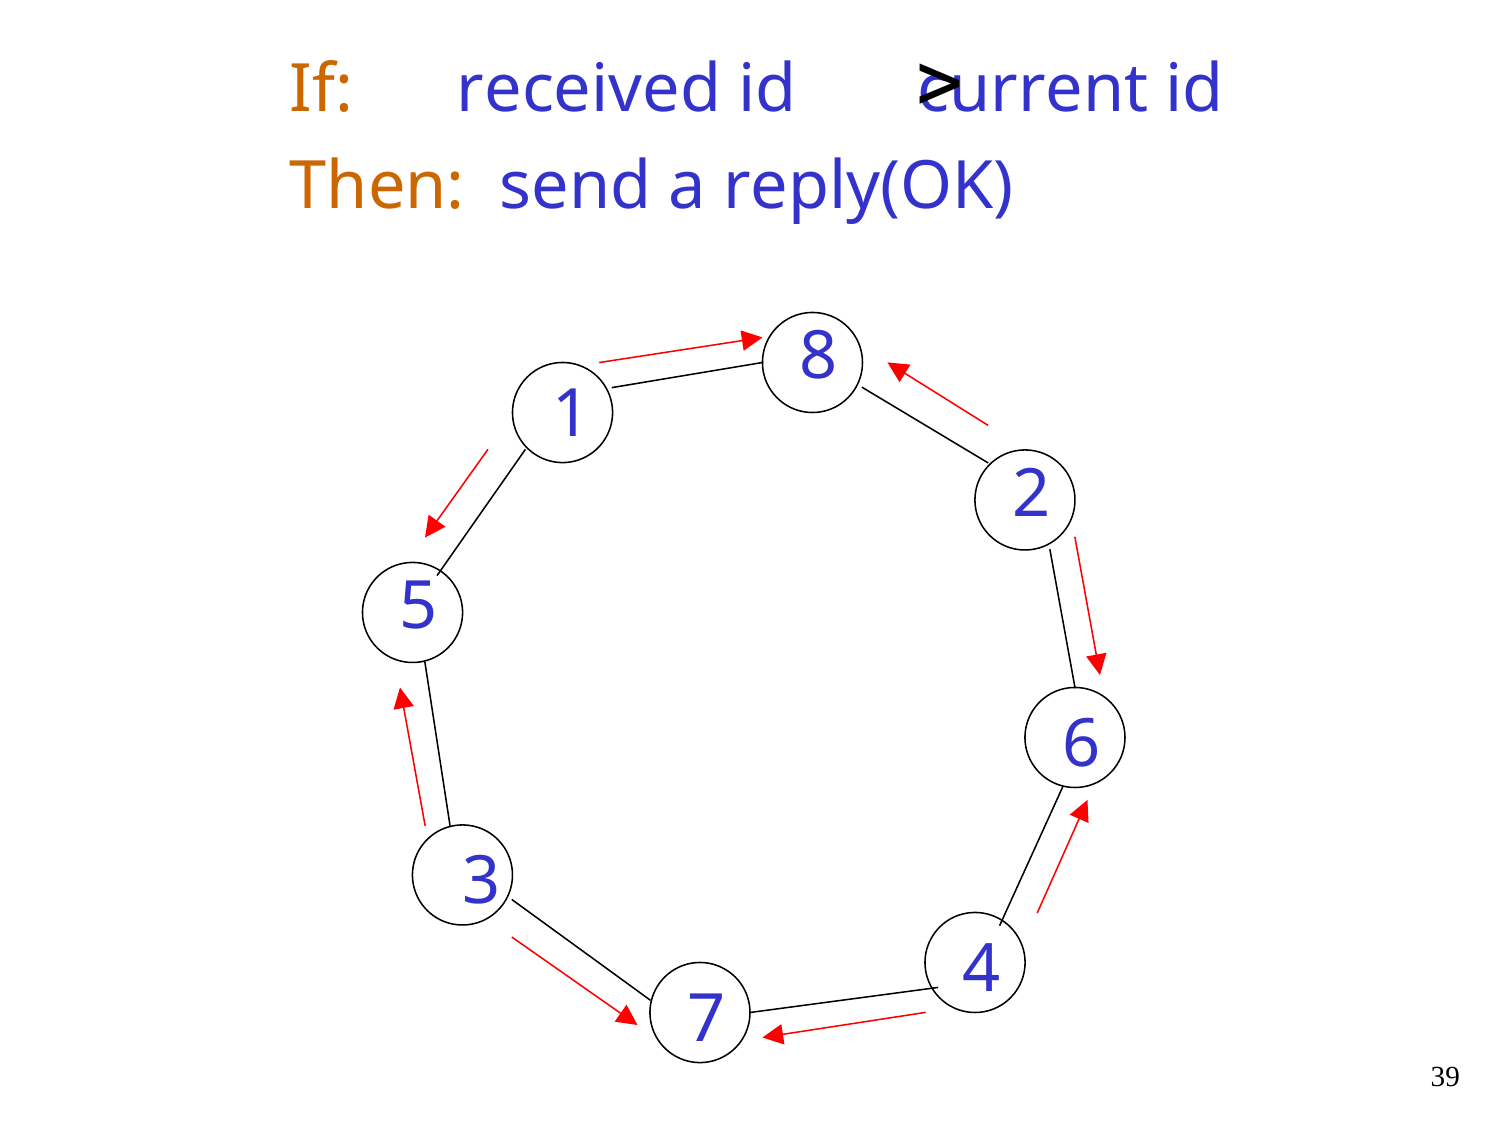

If: received id current id
Then: send a reply(OK)
8
1
2
5
6
3
4
7